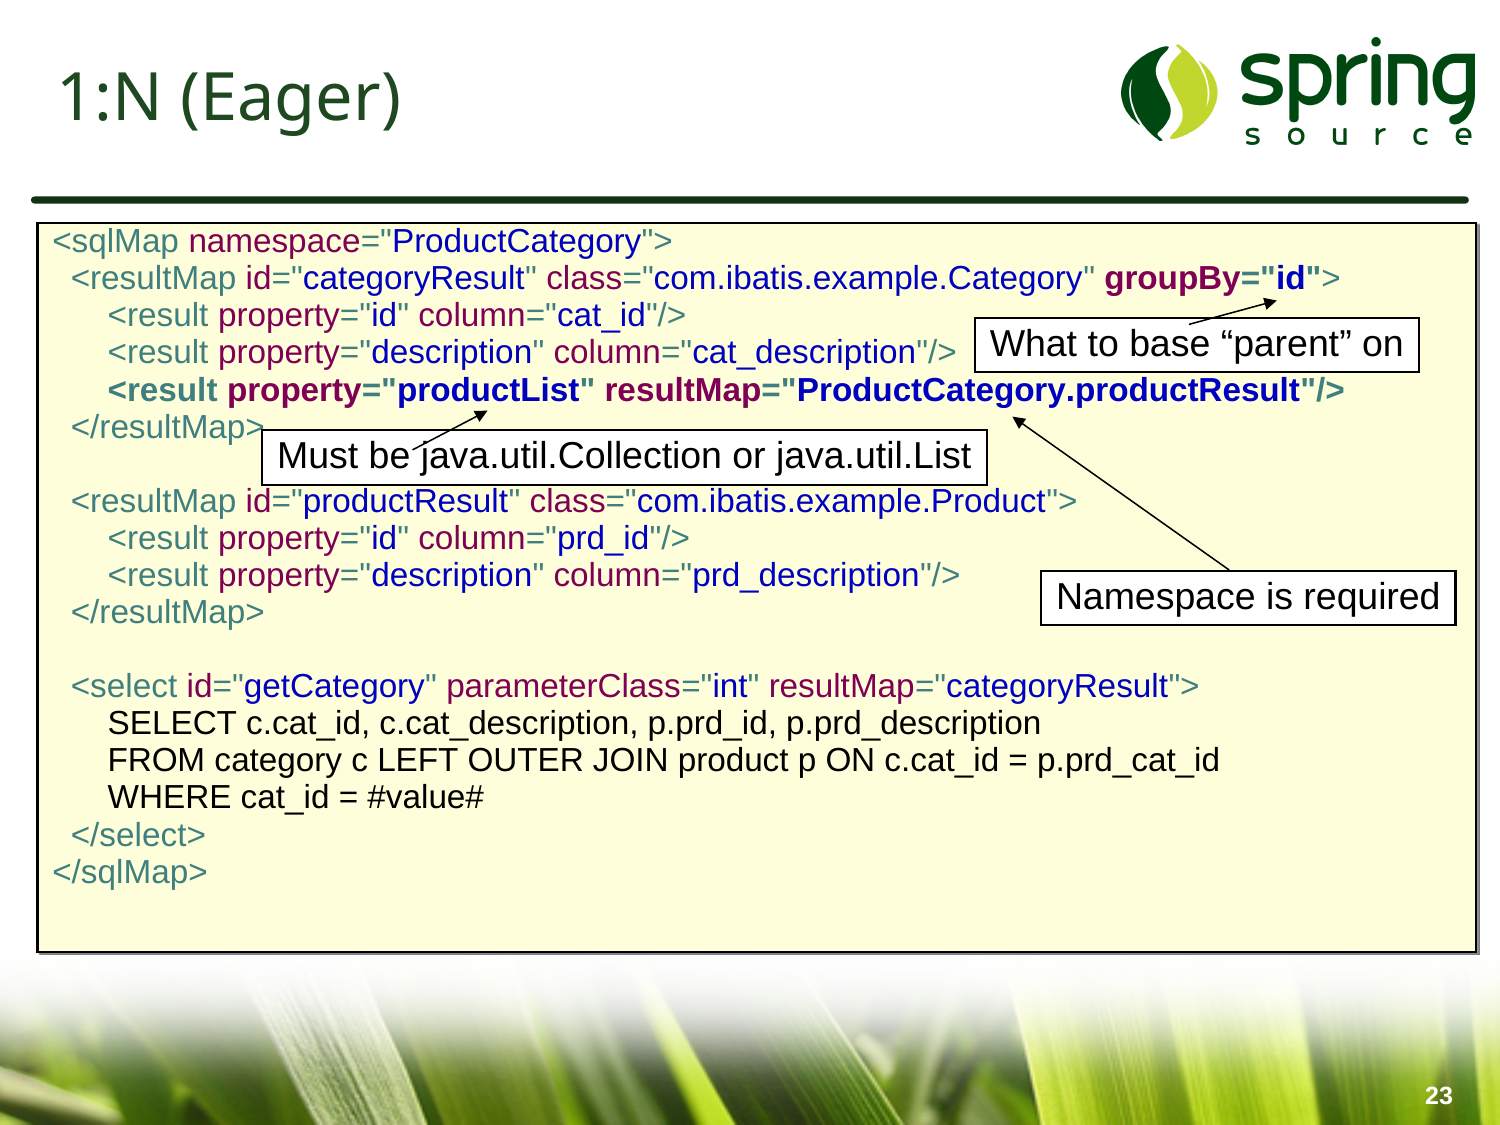

# 1:N (Eager)‏
<sqlMap namespace="ProductCategory">
 <resultMap id="categoryResult" class="com.ibatis.example.Category" groupBy="id">
 <result property="id" column="cat_id"/>
 <result property="description" column="cat_description"/>
 <result property="productList" resultMap="ProductCategory.productResult"/>
 </resultMap>
 <resultMap id="productResult" class="com.ibatis.example.Product">
 <result property="id" column="prd_id"/>
 <result property="description" column="prd_description"/>
 </resultMap>
 <select id="getCategory" parameterClass="int" resultMap="categoryResult">
 SELECT c.cat_id, c.cat_description, p.prd_id, p.prd_description
 FROM category c LEFT OUTER JOIN product p ON c.cat_id = p.prd_cat_id
 WHERE cat_id = #value#
 </select>
</sqlMap>
What to base “parent” on
Must be java.util.Collection or java.util.List
Namespace is required